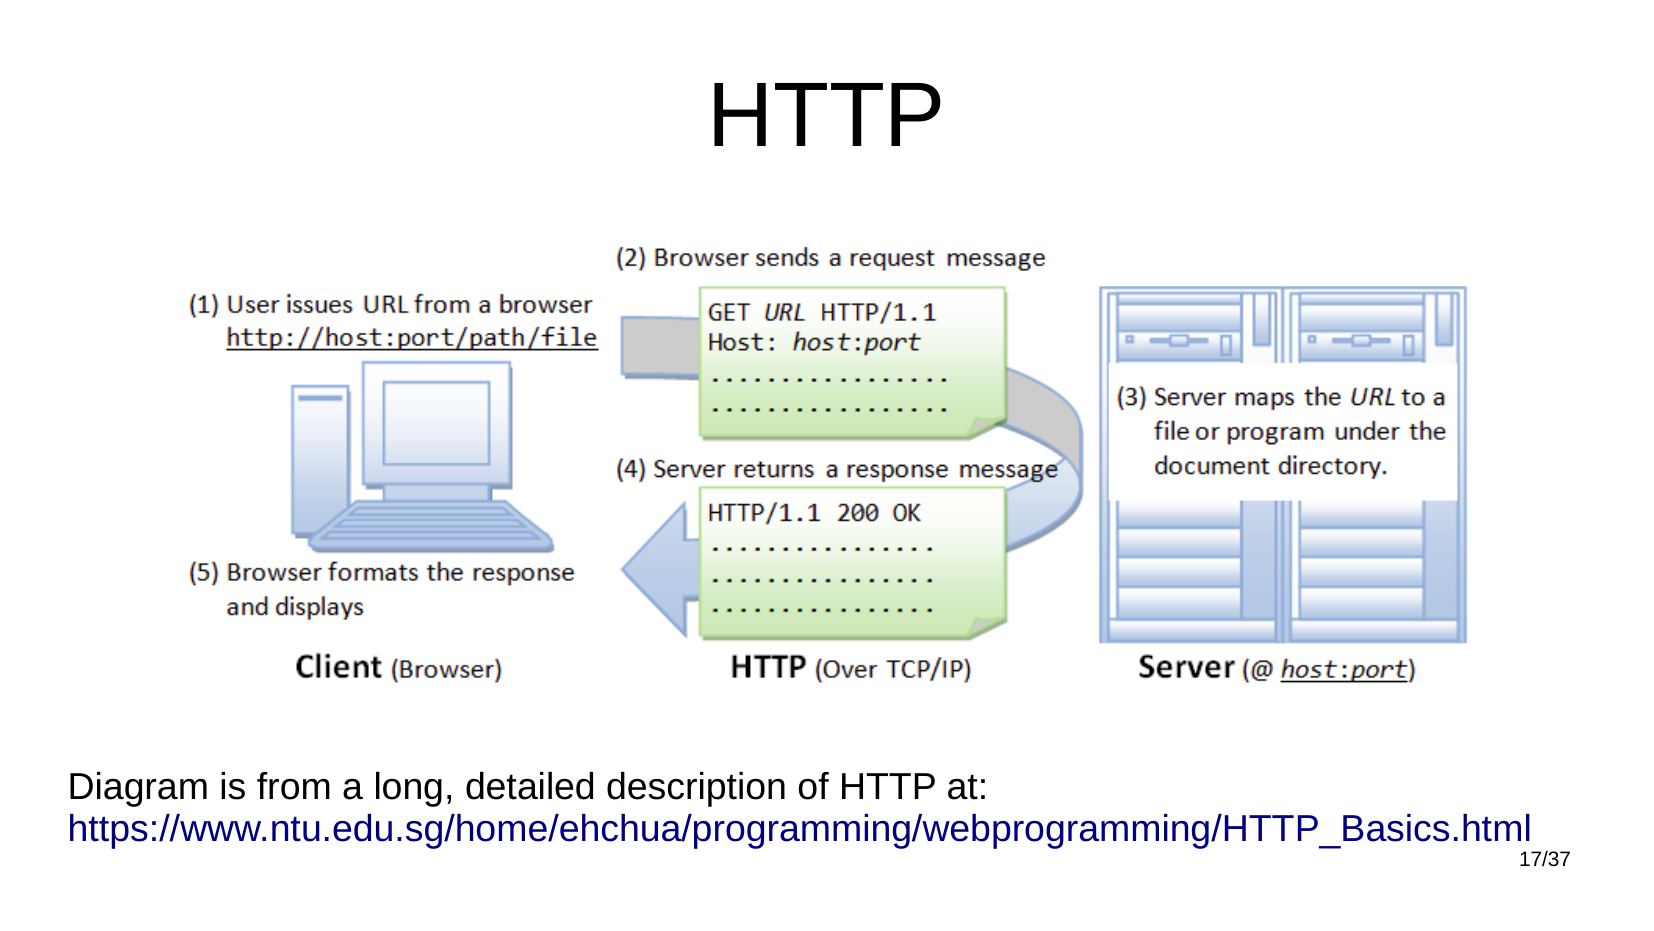

# HTTP
Diagram is from a long, detailed description of HTTP at: https://www.ntu.edu.sg/home/ehchua/programming/webprogramming/HTTP_Basics.html
17